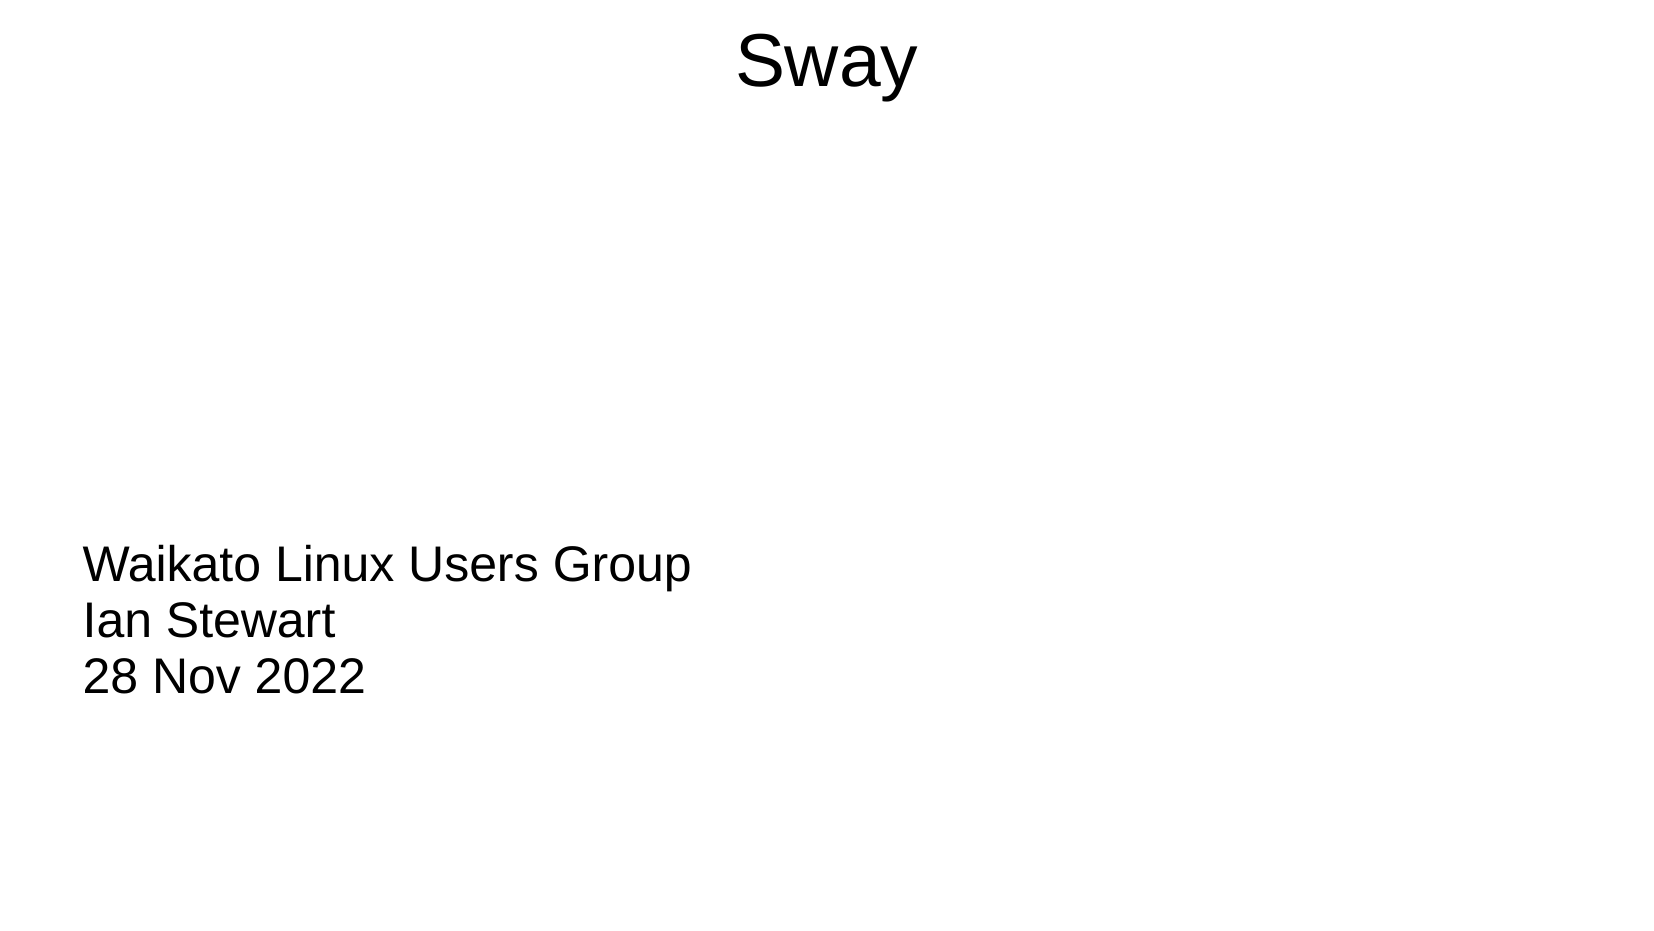

# Sway
Waikato Linux Users Group
Ian Stewart
28 Nov 2022